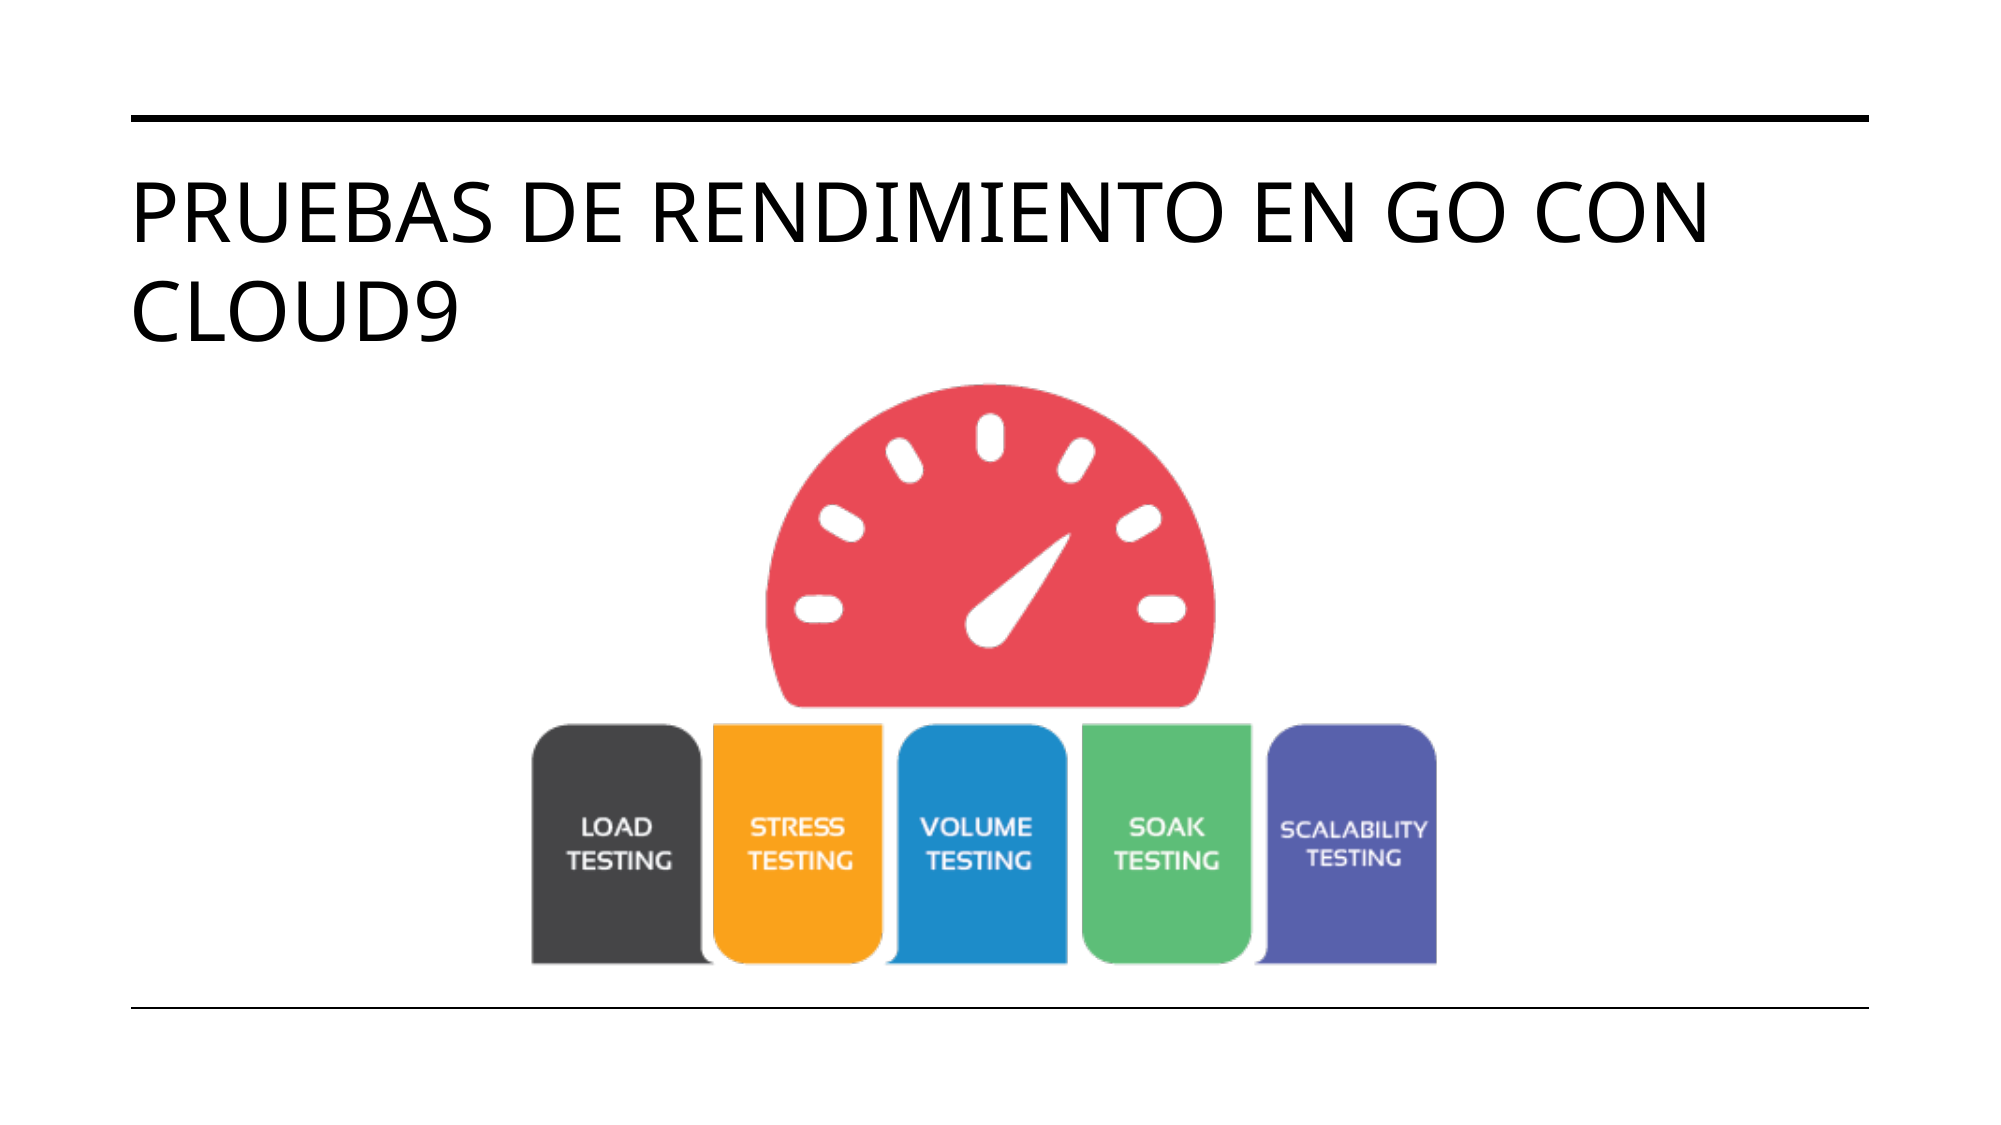

# PRUEBAS DE RENDIMIENTO EN GO CON CLOUD9